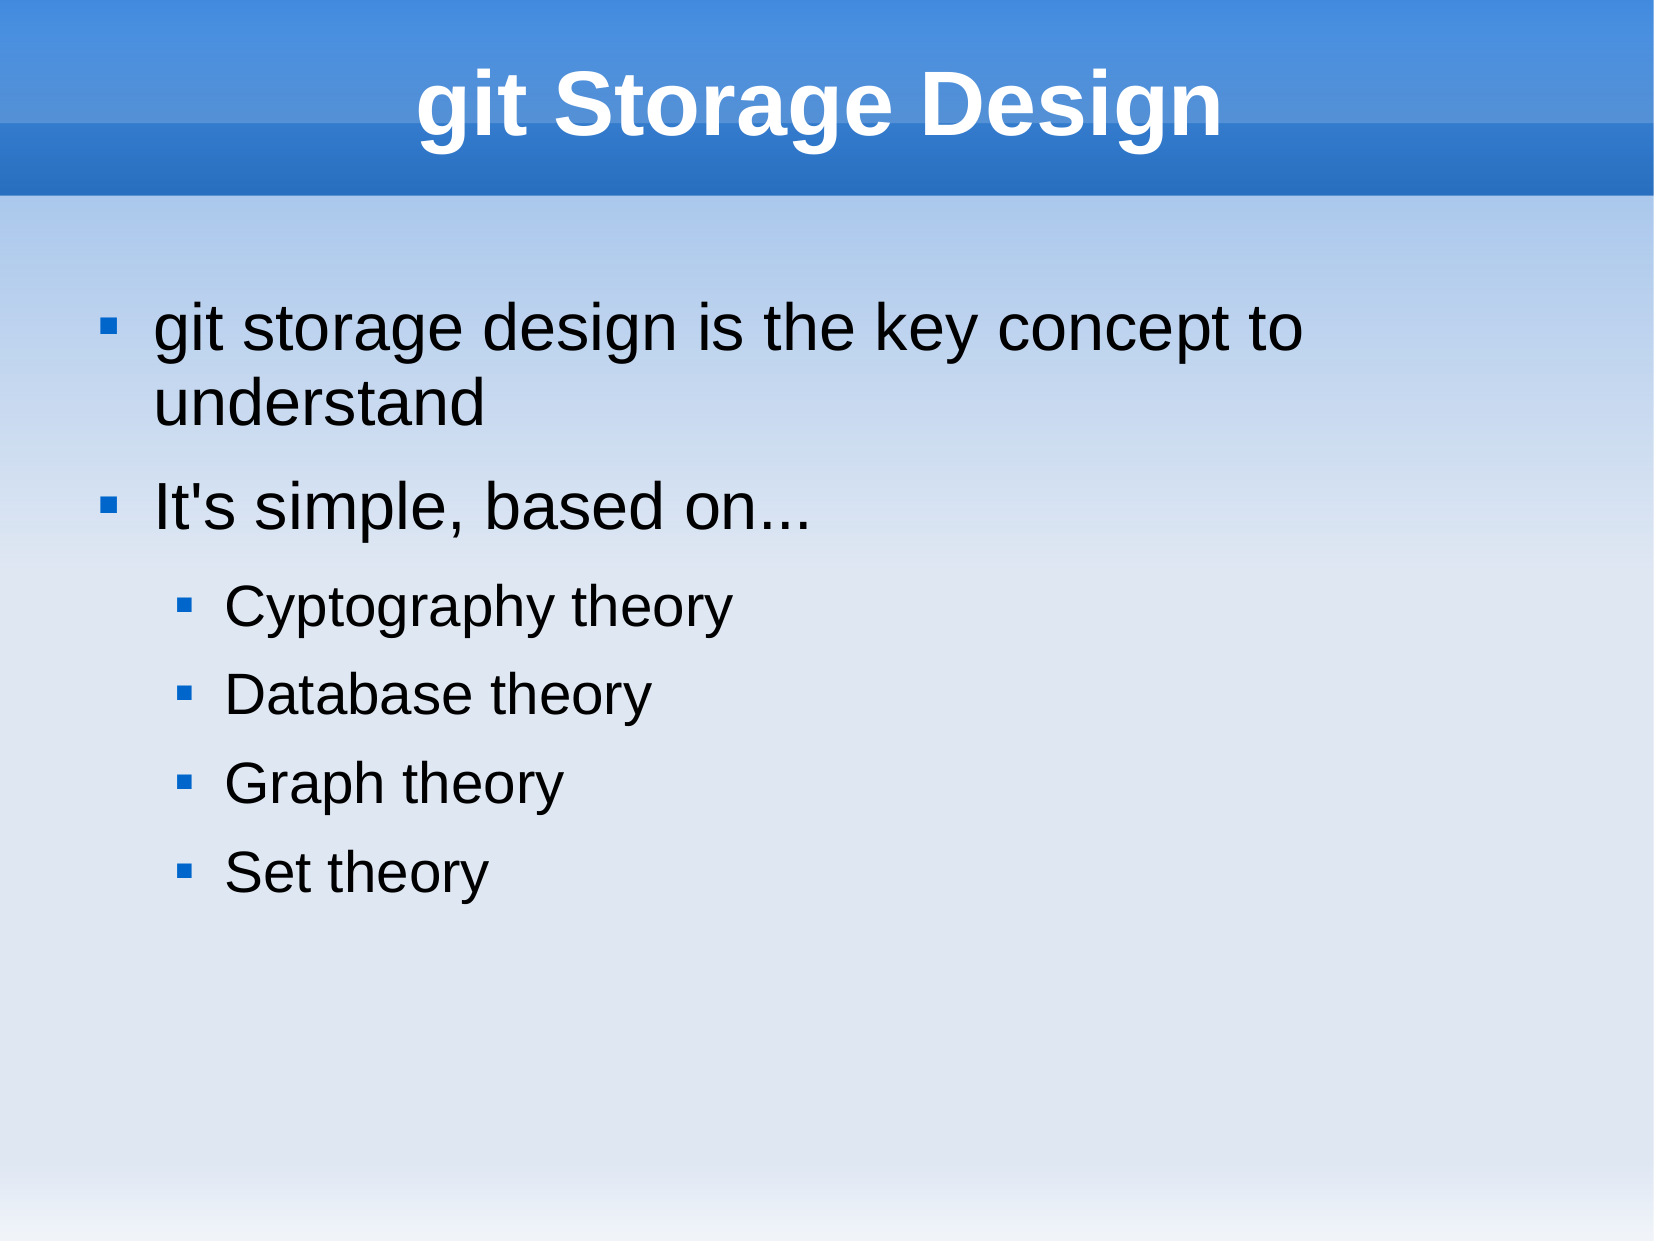

# git Storage Design
git storage design is the key concept to understand
It's simple, based on...
Cyptography theory
Database theory
Graph theory
Set theory